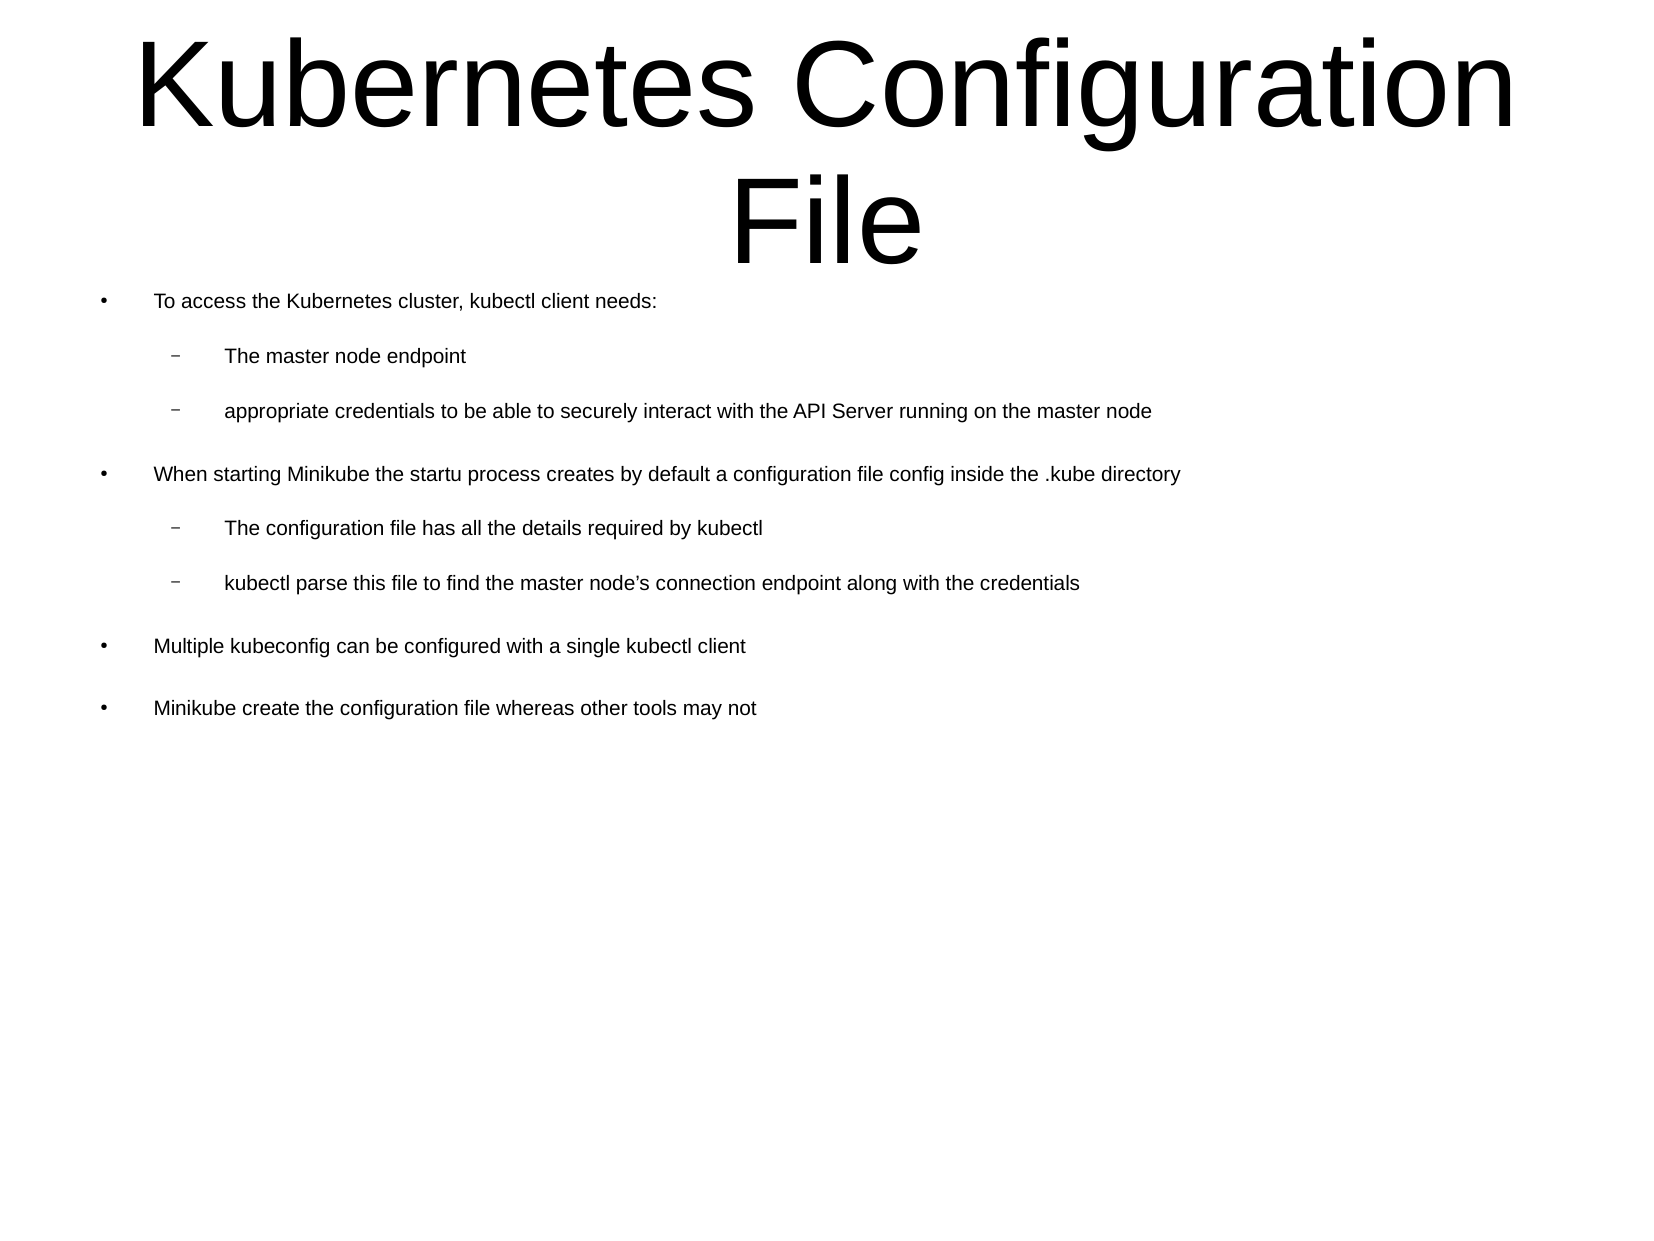

# Kubernetes Configuration File
To access the Kubernetes cluster, kubectl client needs:
The master node endpoint
appropriate credentials to be able to securely interact with the API Server running on the master node
When starting Minikube the startu process creates by default a configuration file config inside the .kube directory
The configuration file has all the details required by kubectl
kubectl parse this file to find the master node’s connection endpoint along with the credentials
Multiple kubeconfig can be configured with a single kubectl client
Minikube create the configuration file whereas other tools may not